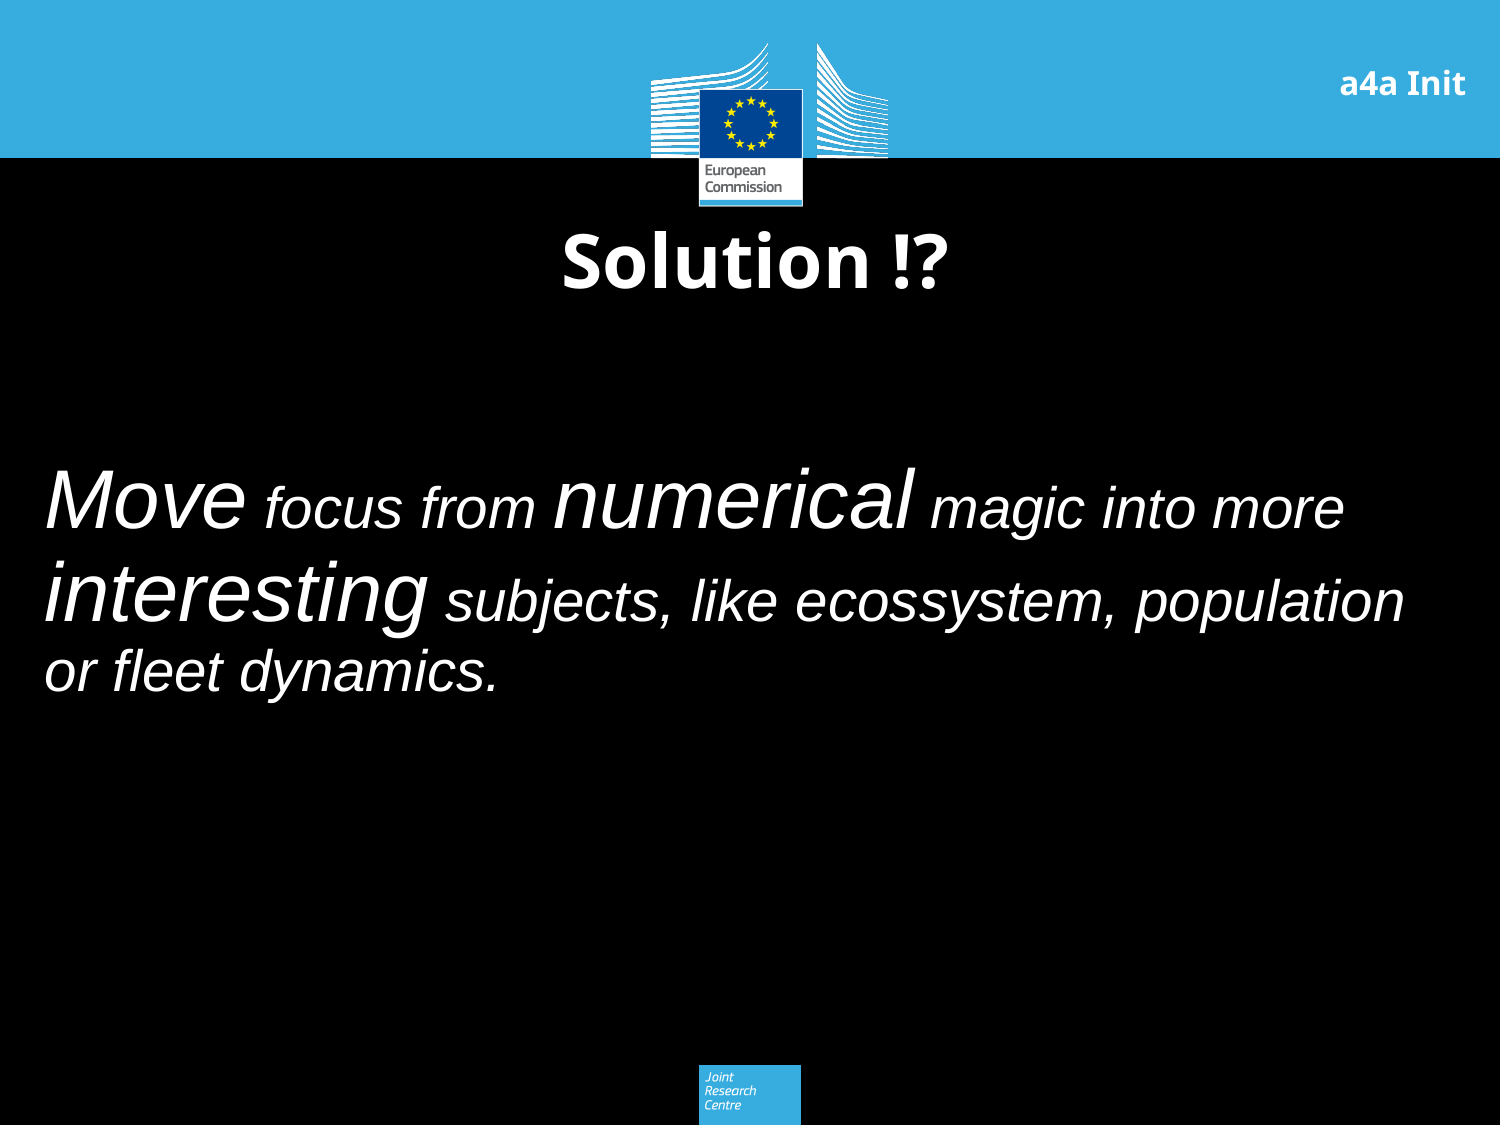

a4a Init
# Solution !?
Move focus from numerical magic into more interesting subjects, like ecossystem, population or fleet dynamics.